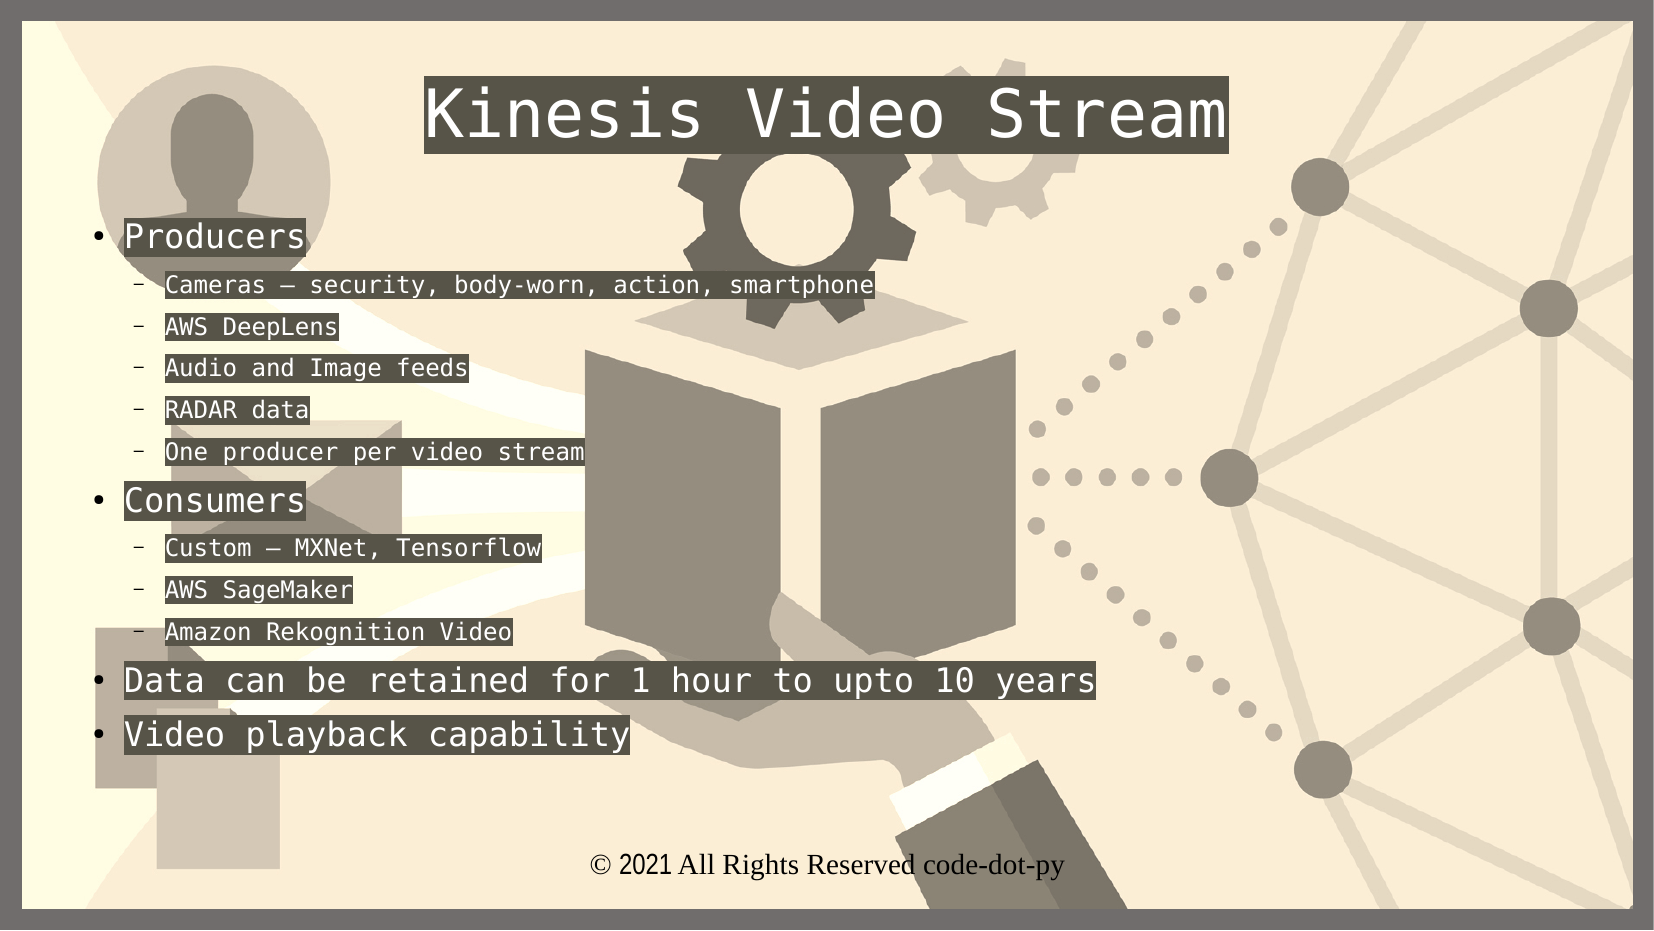

# Kinesis Video Stream
Producers
Cameras – security, body-worn, action, smartphone
AWS DeepLens
Audio and Image feeds
RADAR data
One producer per video stream
Consumers
Custom – MXNet, Tensorflow
AWS SageMaker
Amazon Rekognition Video
Data can be retained for 1 hour to upto 10 years
Video playback capability